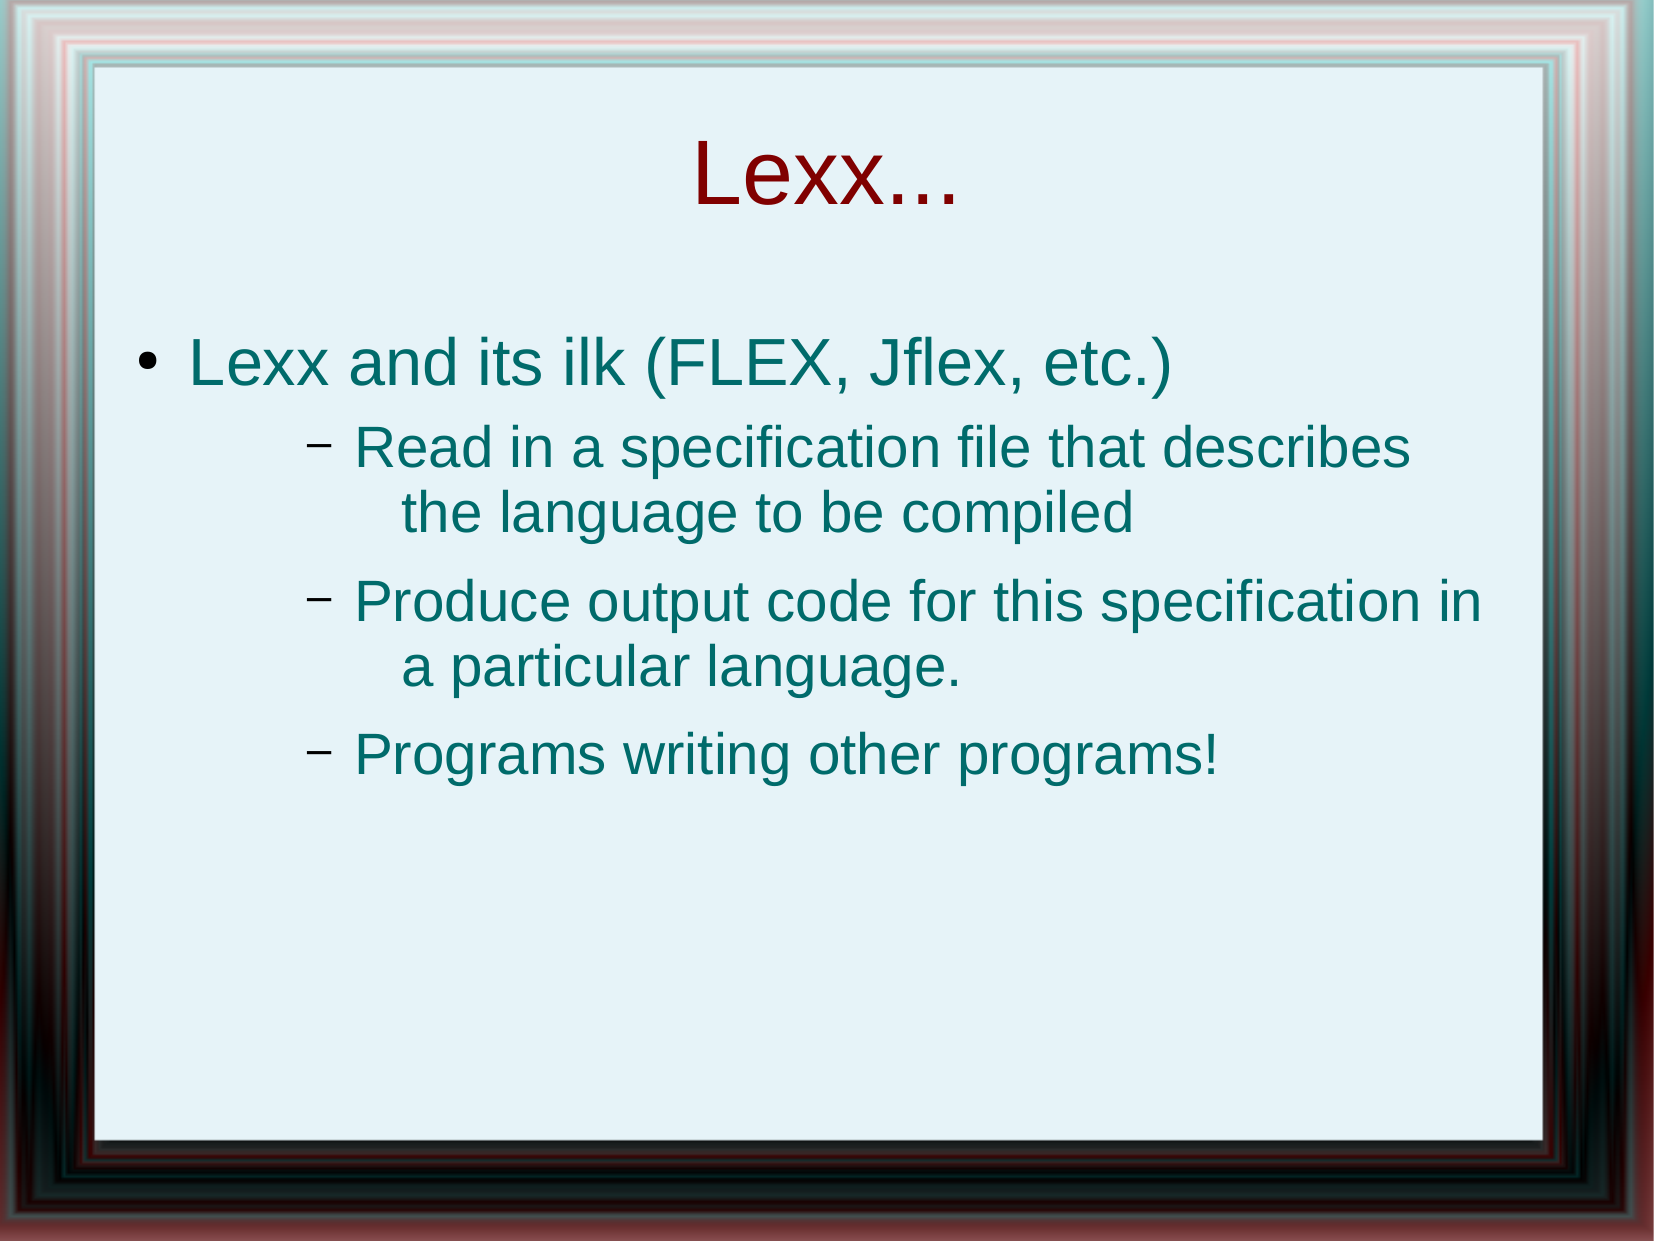

# Lexx...
Lexx and its ilk (FLEX, Jflex, etc.)
Read in a specification file that describes the language to be compiled
Produce output code for this specification in a particular language.
Programs writing other programs!